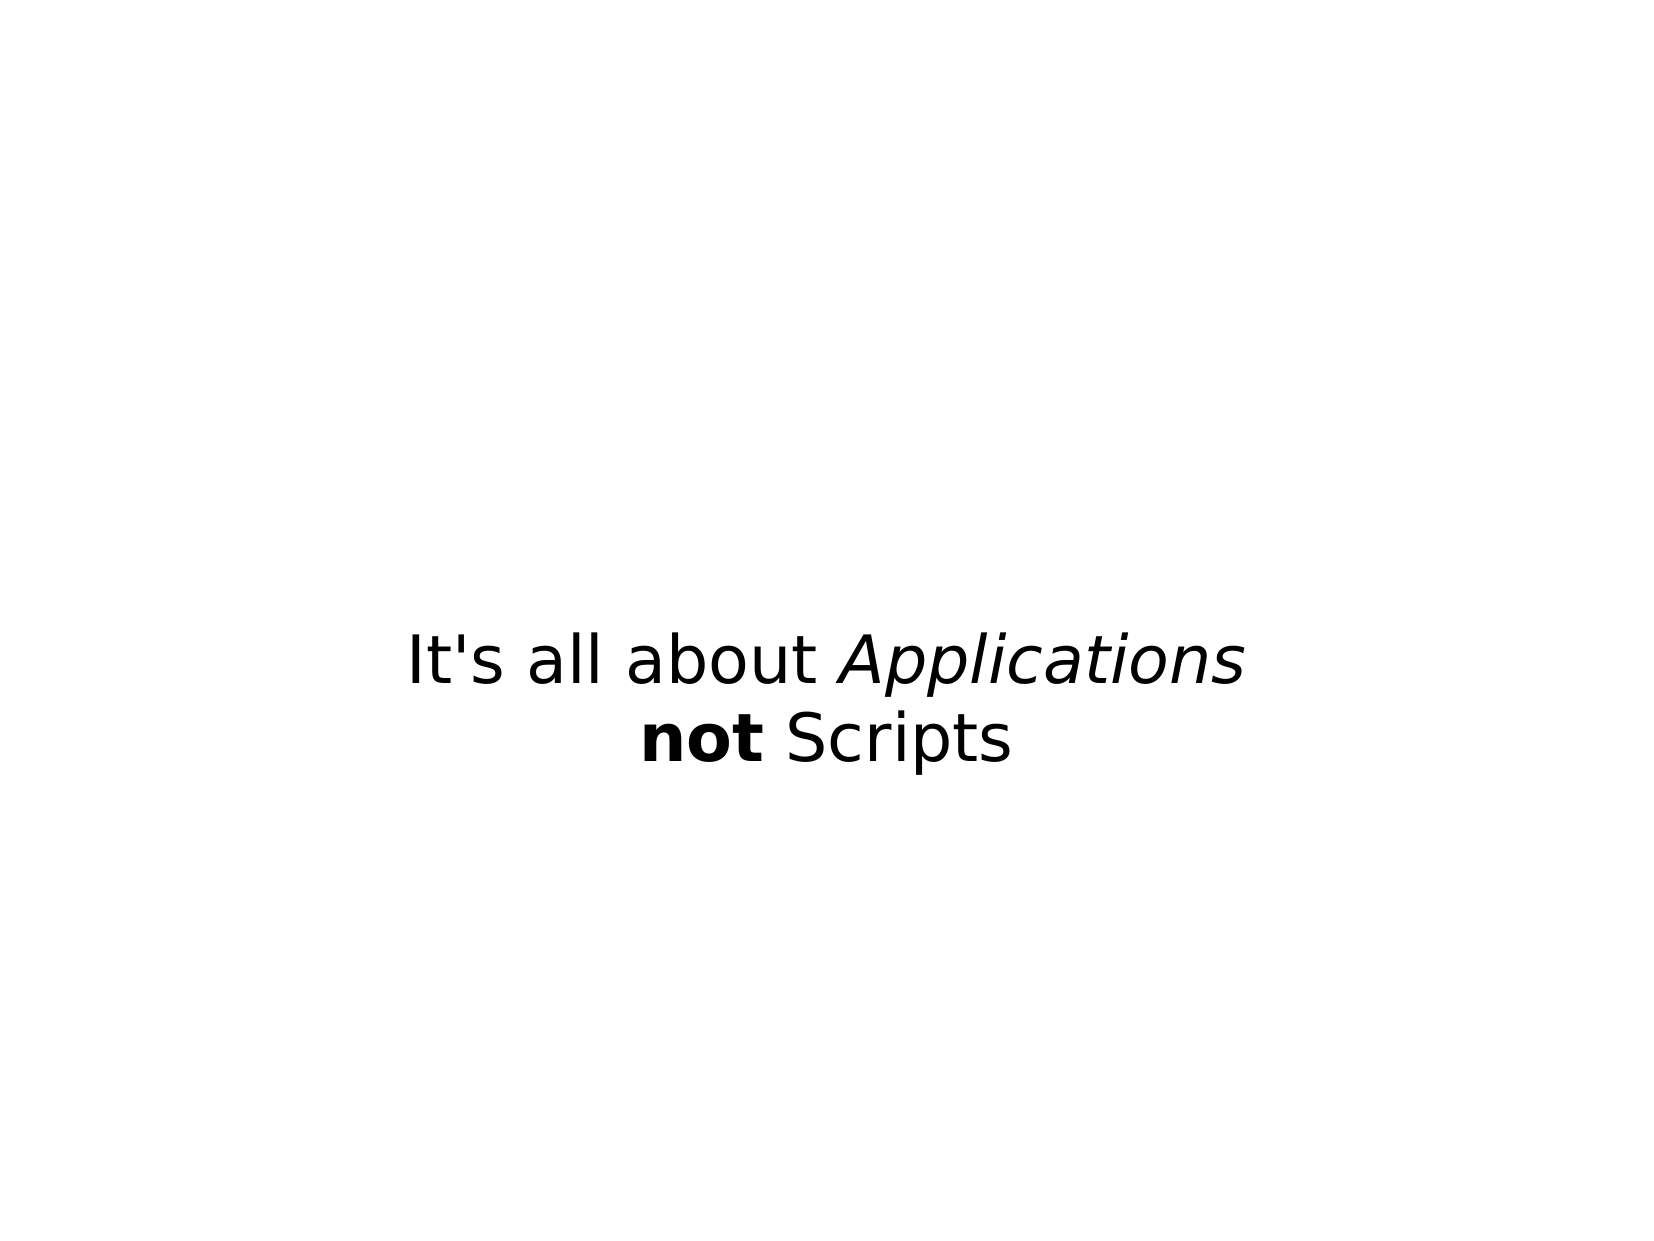

# It's all about Applications
not Scripts